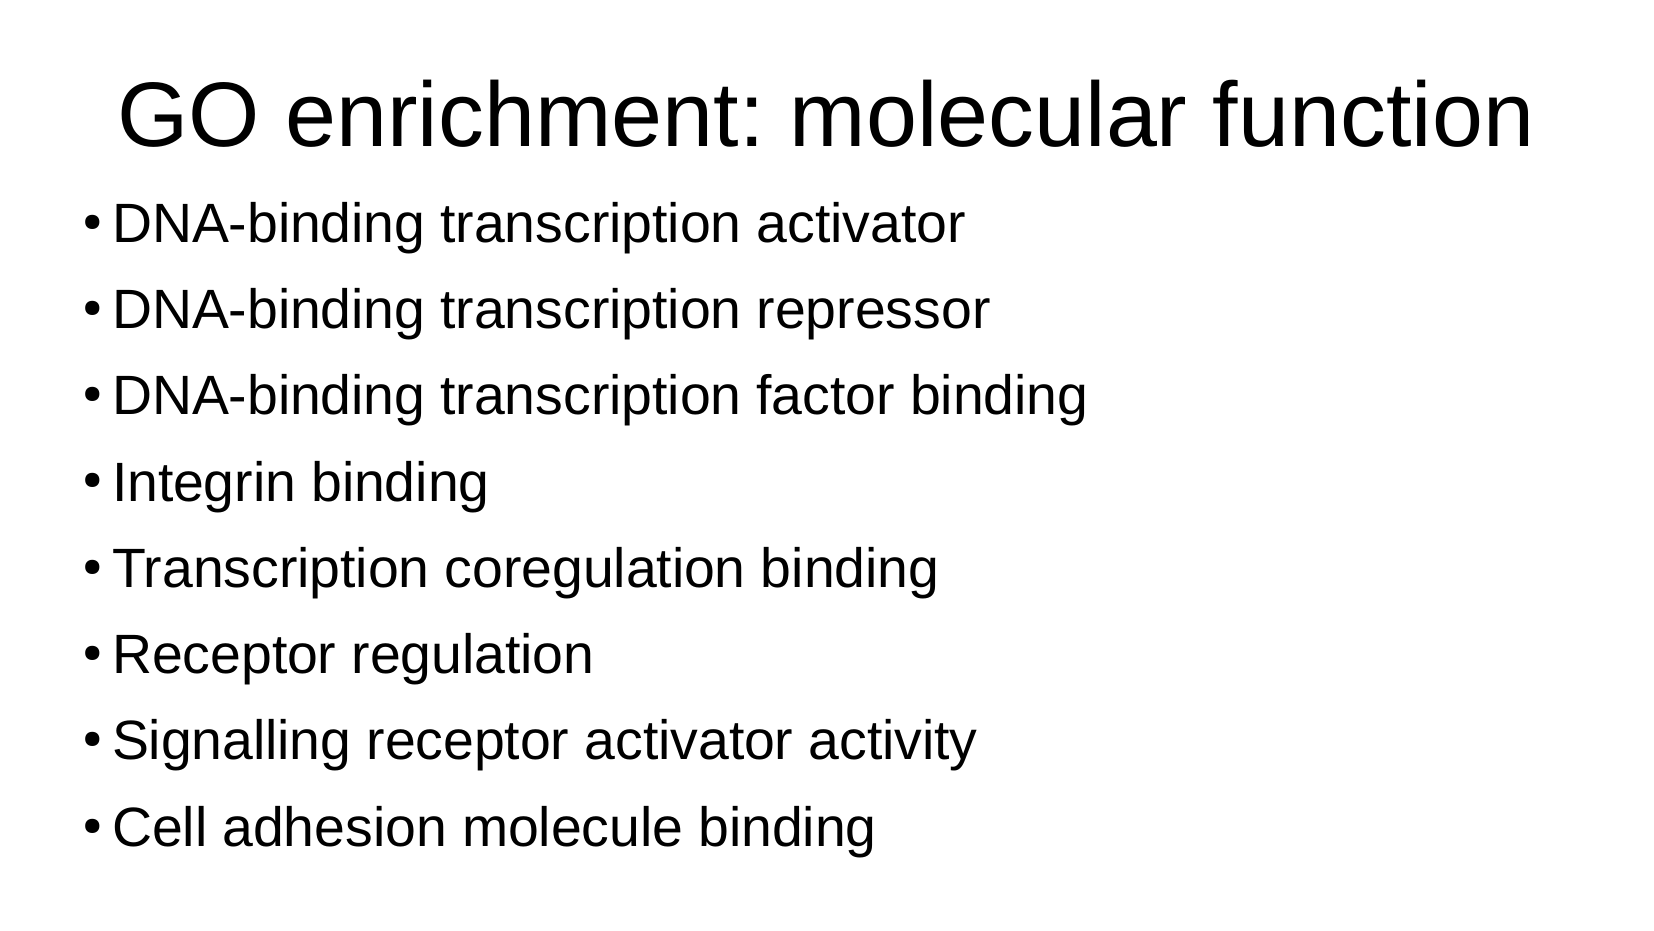

# GO enrichment: molecular function
DNA-binding transcription activator
DNA-binding transcription repressor
DNA-binding transcription factor binding
Integrin binding
Transcription coregulation binding
Receptor regulation
Signalling receptor activator activity
Cell adhesion molecule binding